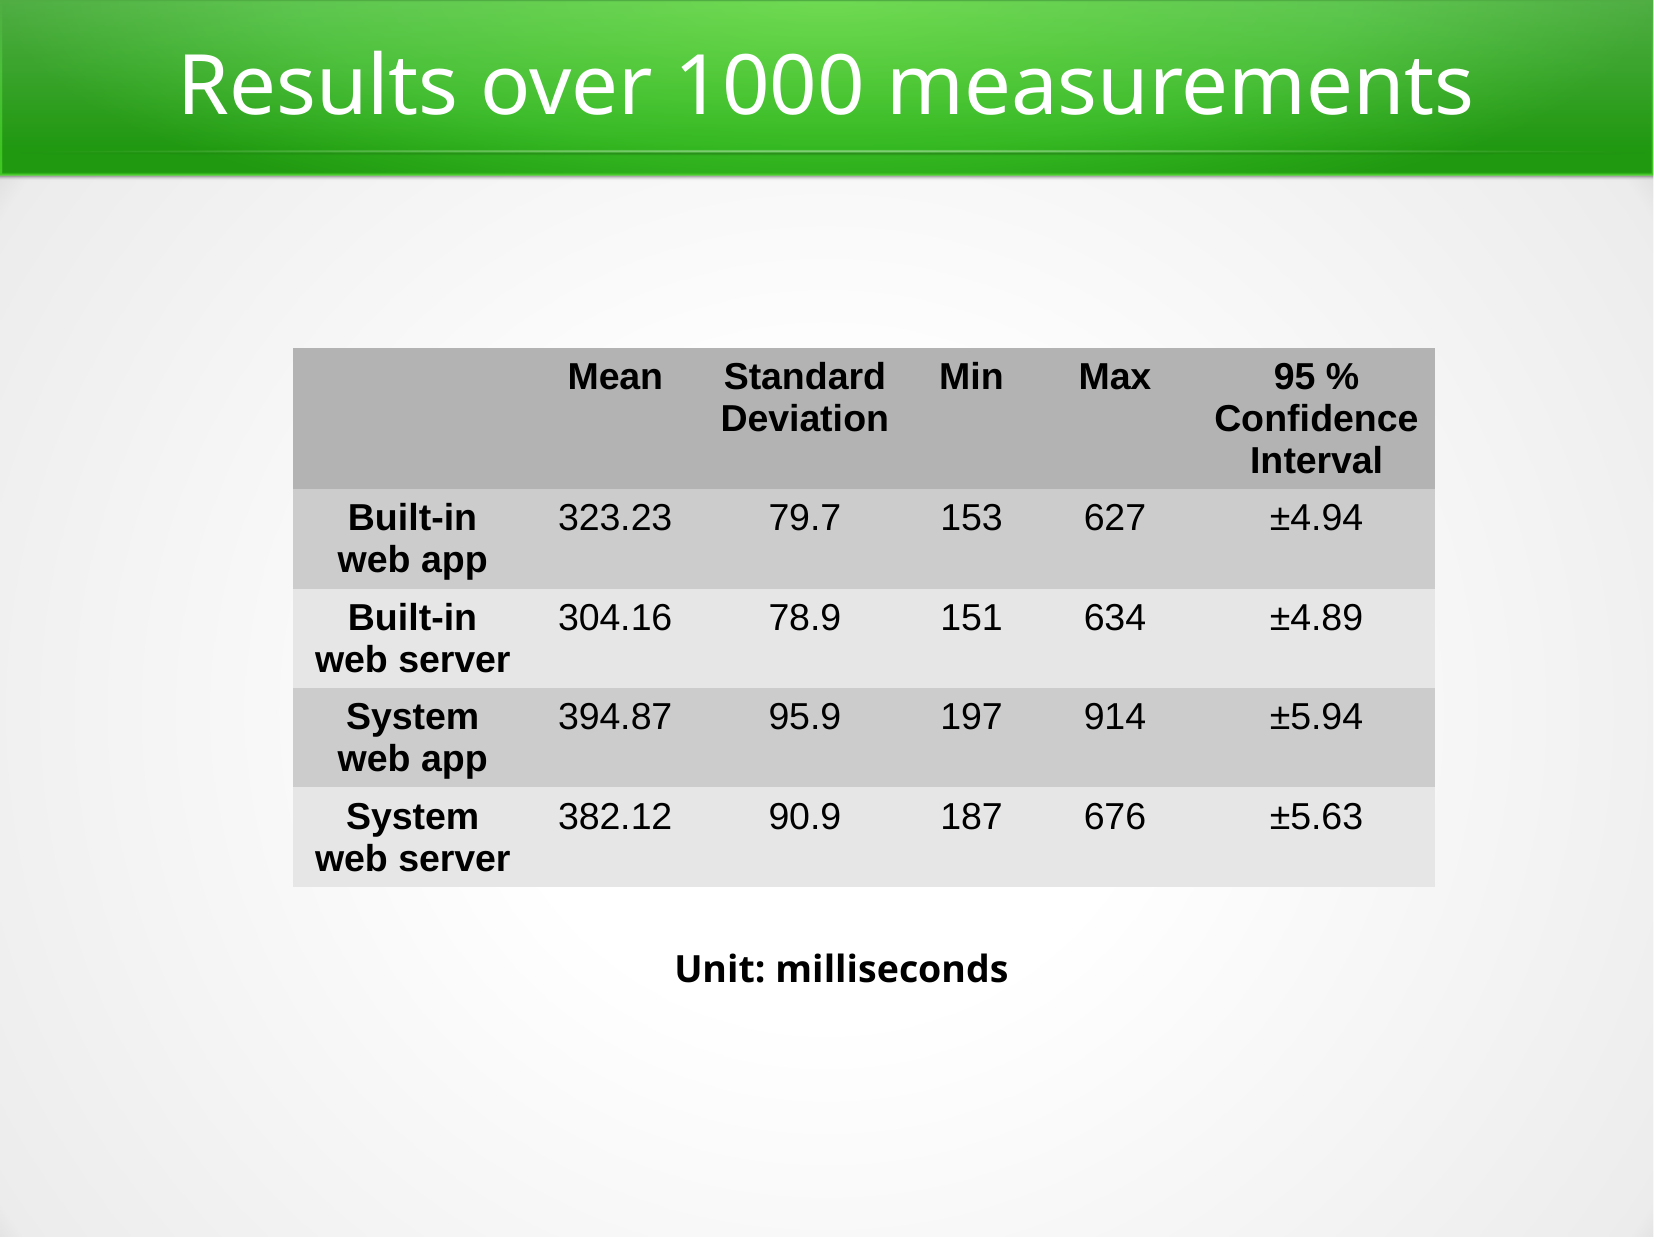

# Results over 1000 measurements
| | Mean | Standard Deviation | Min | Max | 95 % Confidence Interval |
| --- | --- | --- | --- | --- | --- |
| Built-in web app | 323.23 | 79.7 | 153 | 627 | ±4.94 |
| Built-in web server | 304.16 | 78.9 | 151 | 634 | ±4.89 |
| System web app | 394.87 | 95.9 | 197 | 914 | ±5.94 |
| System web server | 382.12 | 90.9 | 187 | 676 | ±5.63 |
Unit: milliseconds